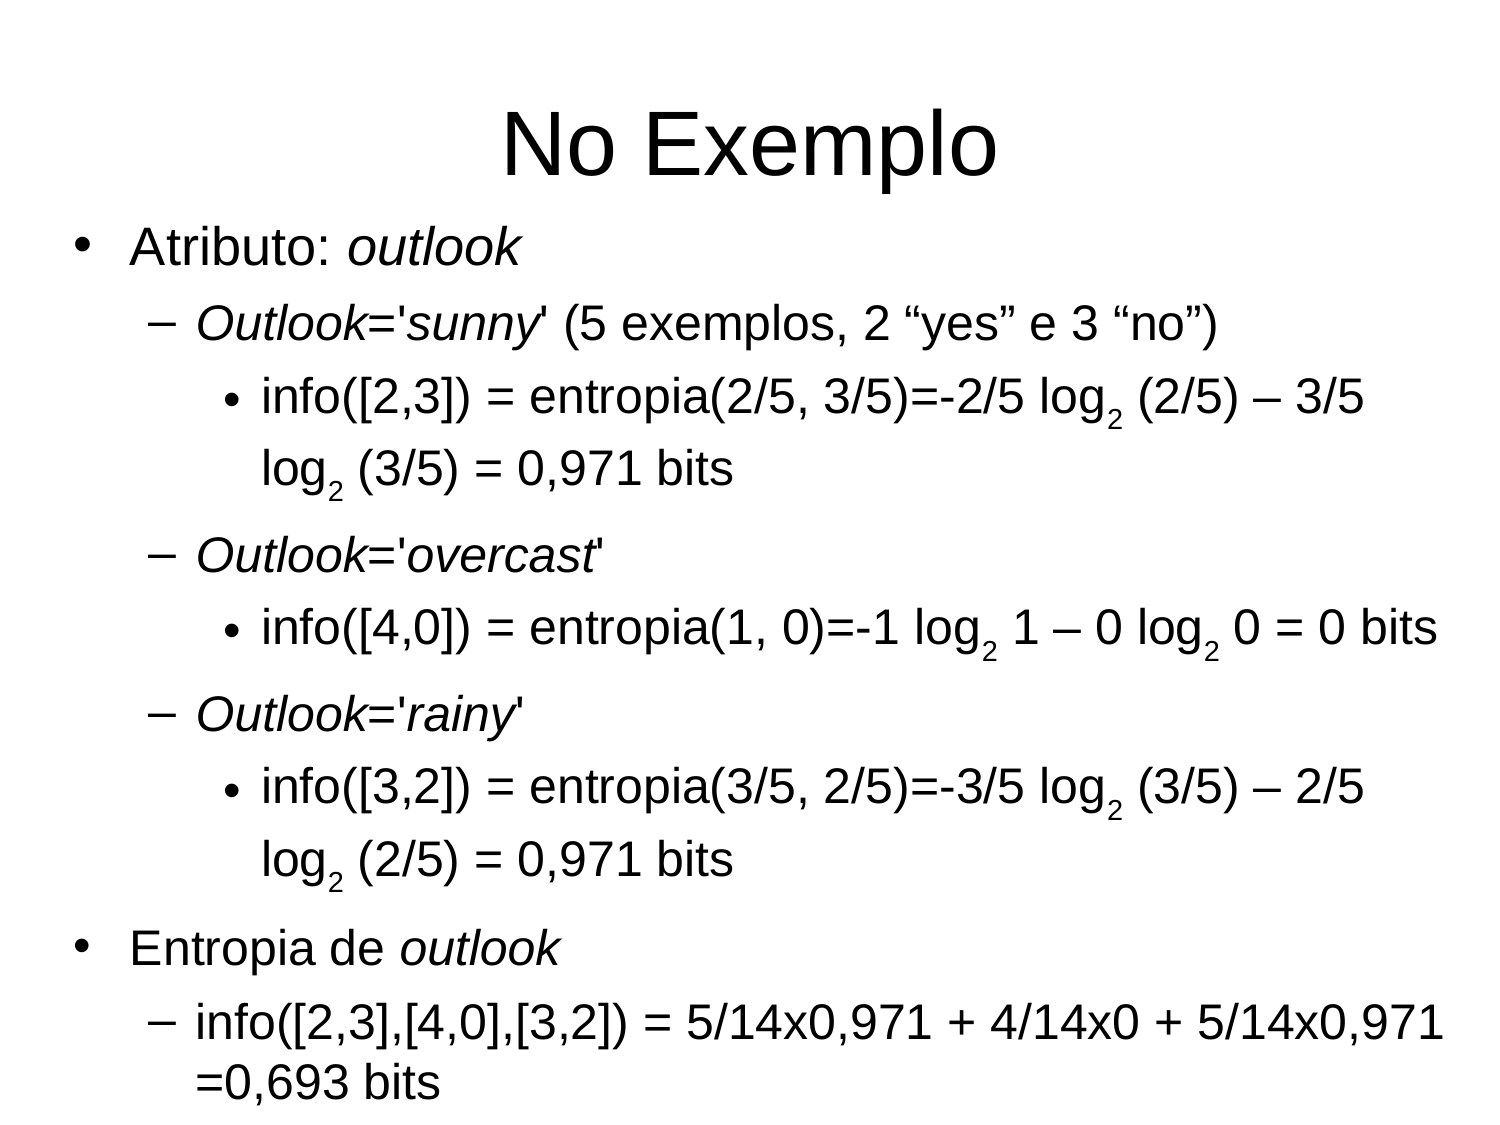

# No Exemplo
Atributo: outlook
Outlook='sunny' (5 exemplos, 2 “yes” e 3 “no”)
info([2,3]) = entropia(2/5, 3/5)=-2/5 log2 (2/5) – 3/5 log2 (3/5) = 0,971 bits
Outlook='overcast'
info([4,0]) = entropia(1, 0)=-1 log2 1 – 0 log2 0 = 0 bits
Outlook='rainy'
info([3,2]) = entropia(3/5, 2/5)=-3/5 log2 (3/5) – 2/5 log2 (2/5) = 0,971 bits
Entropia de outlook
info([2,3],[4,0],[3,2]) = 5/14x0,971 + 4/14x0 + 5/14x0,971 =0,693 bits